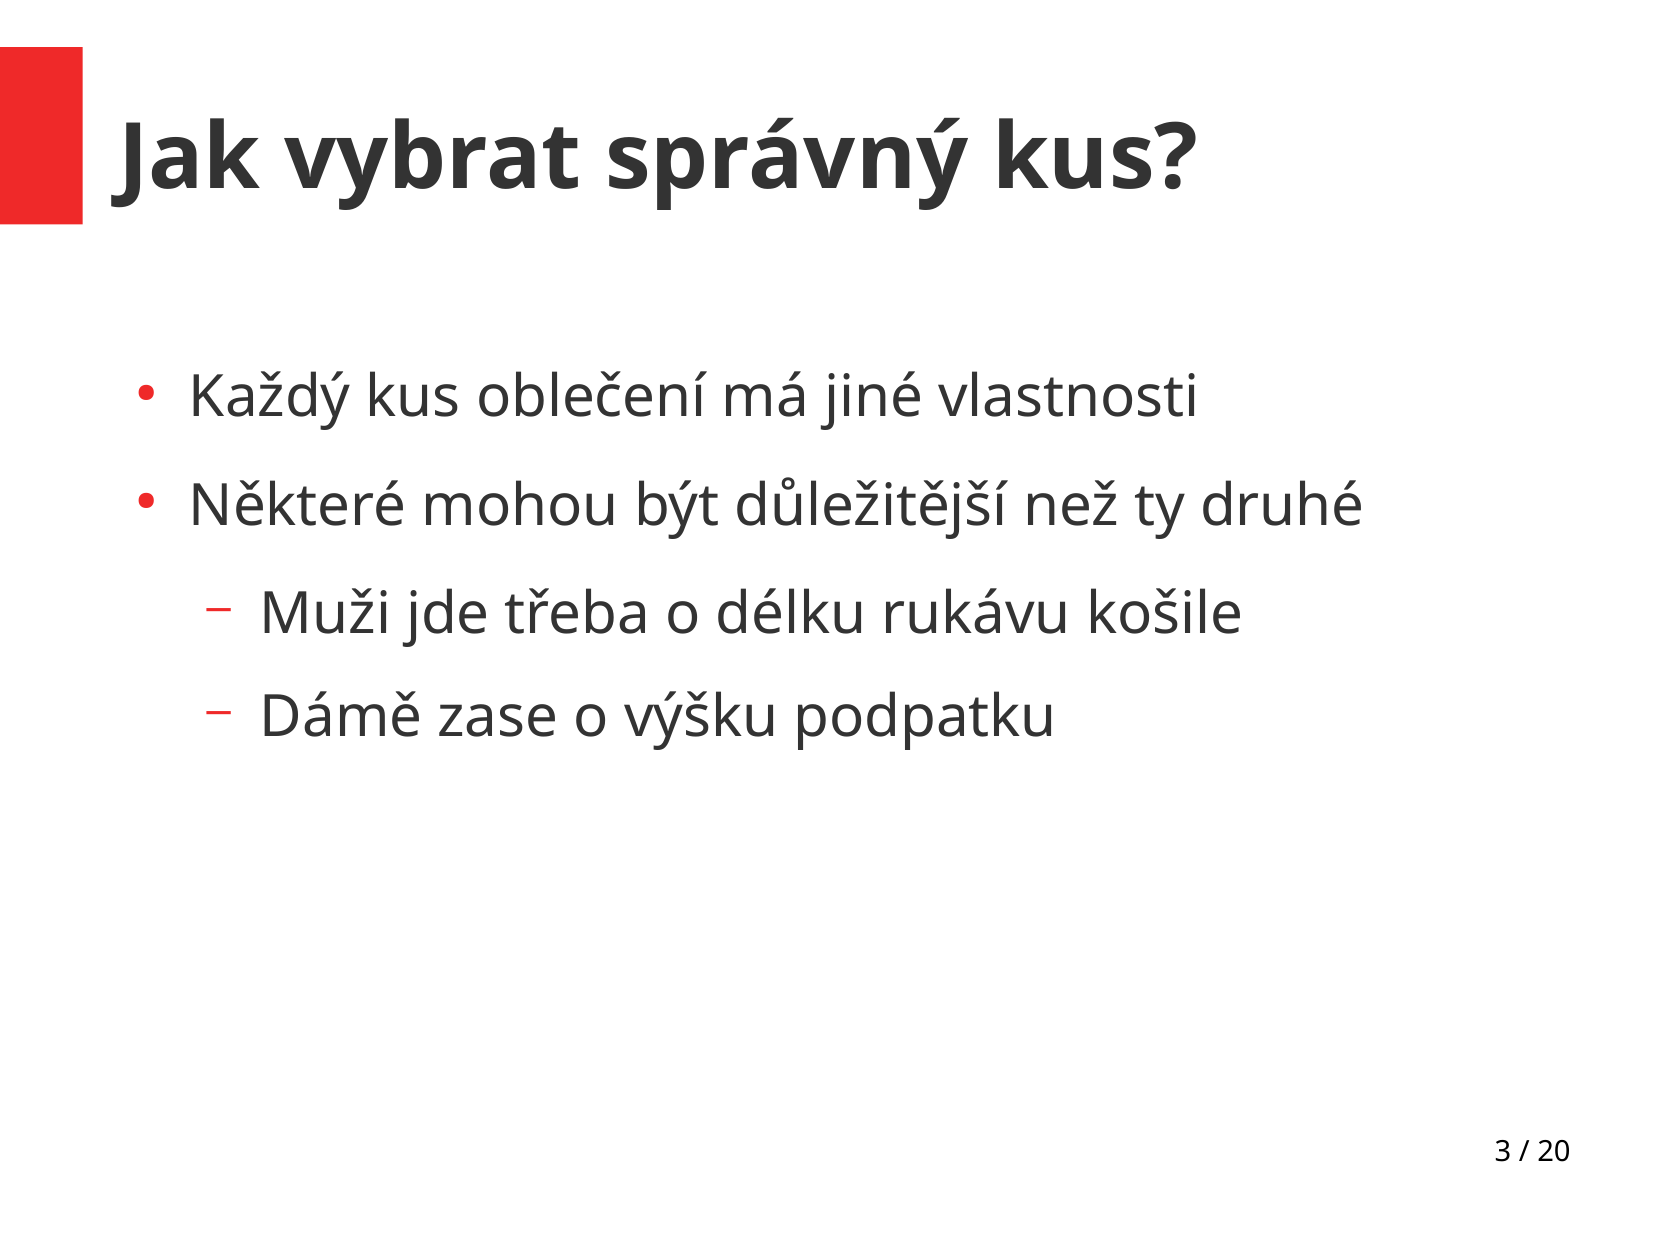

# Jak vybrat správný kus?
Každý kus oblečení má jiné vlastnosti
Některé mohou být důležitější než ty druhé
Muži jde třeba o délku rukávu košile
Dámě zase o výšku podpatku
3